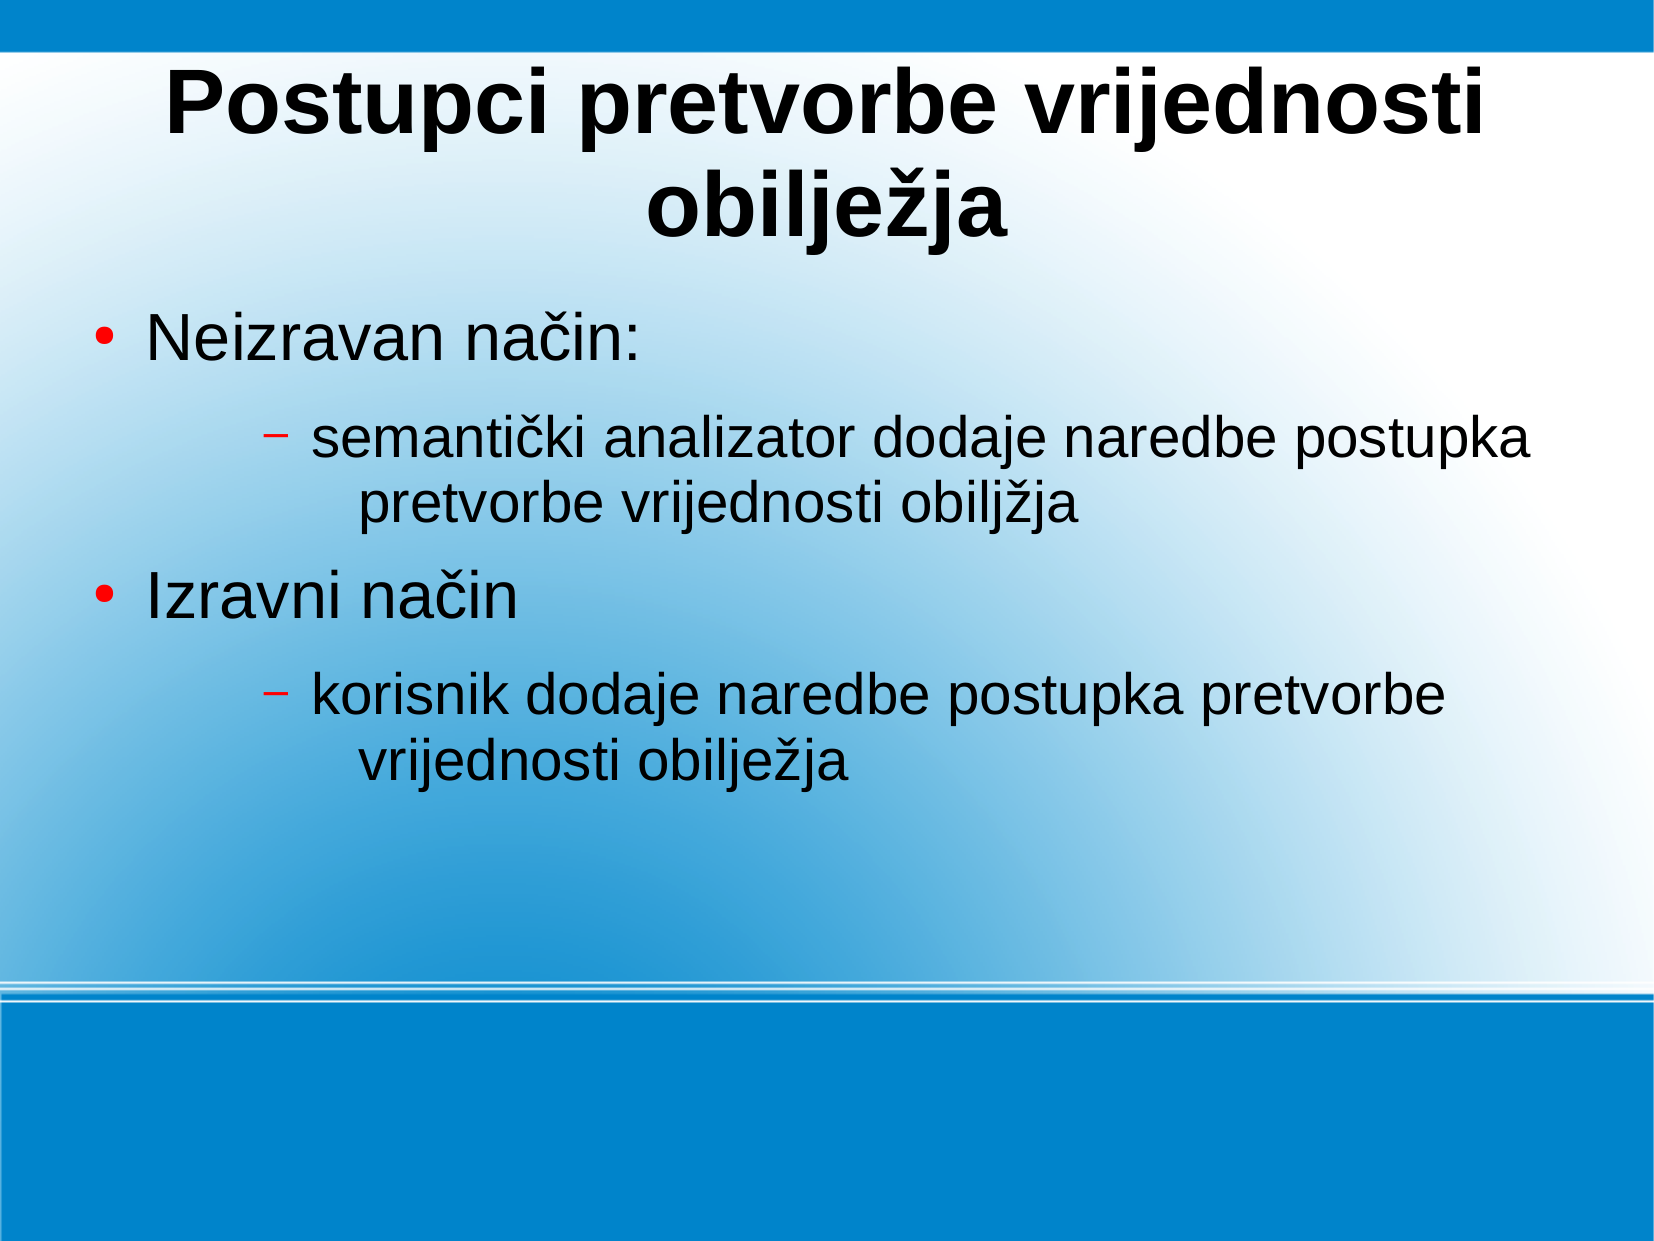

# Postupci pretvorbe vrijednosti obilježja
Neizravan način:
semantički analizator dodaje naredbe postupka pretvorbe vrijednosti obiljžja
Izravni način
korisnik dodaje naredbe postupka pretvorbe vrijednosti obilježja